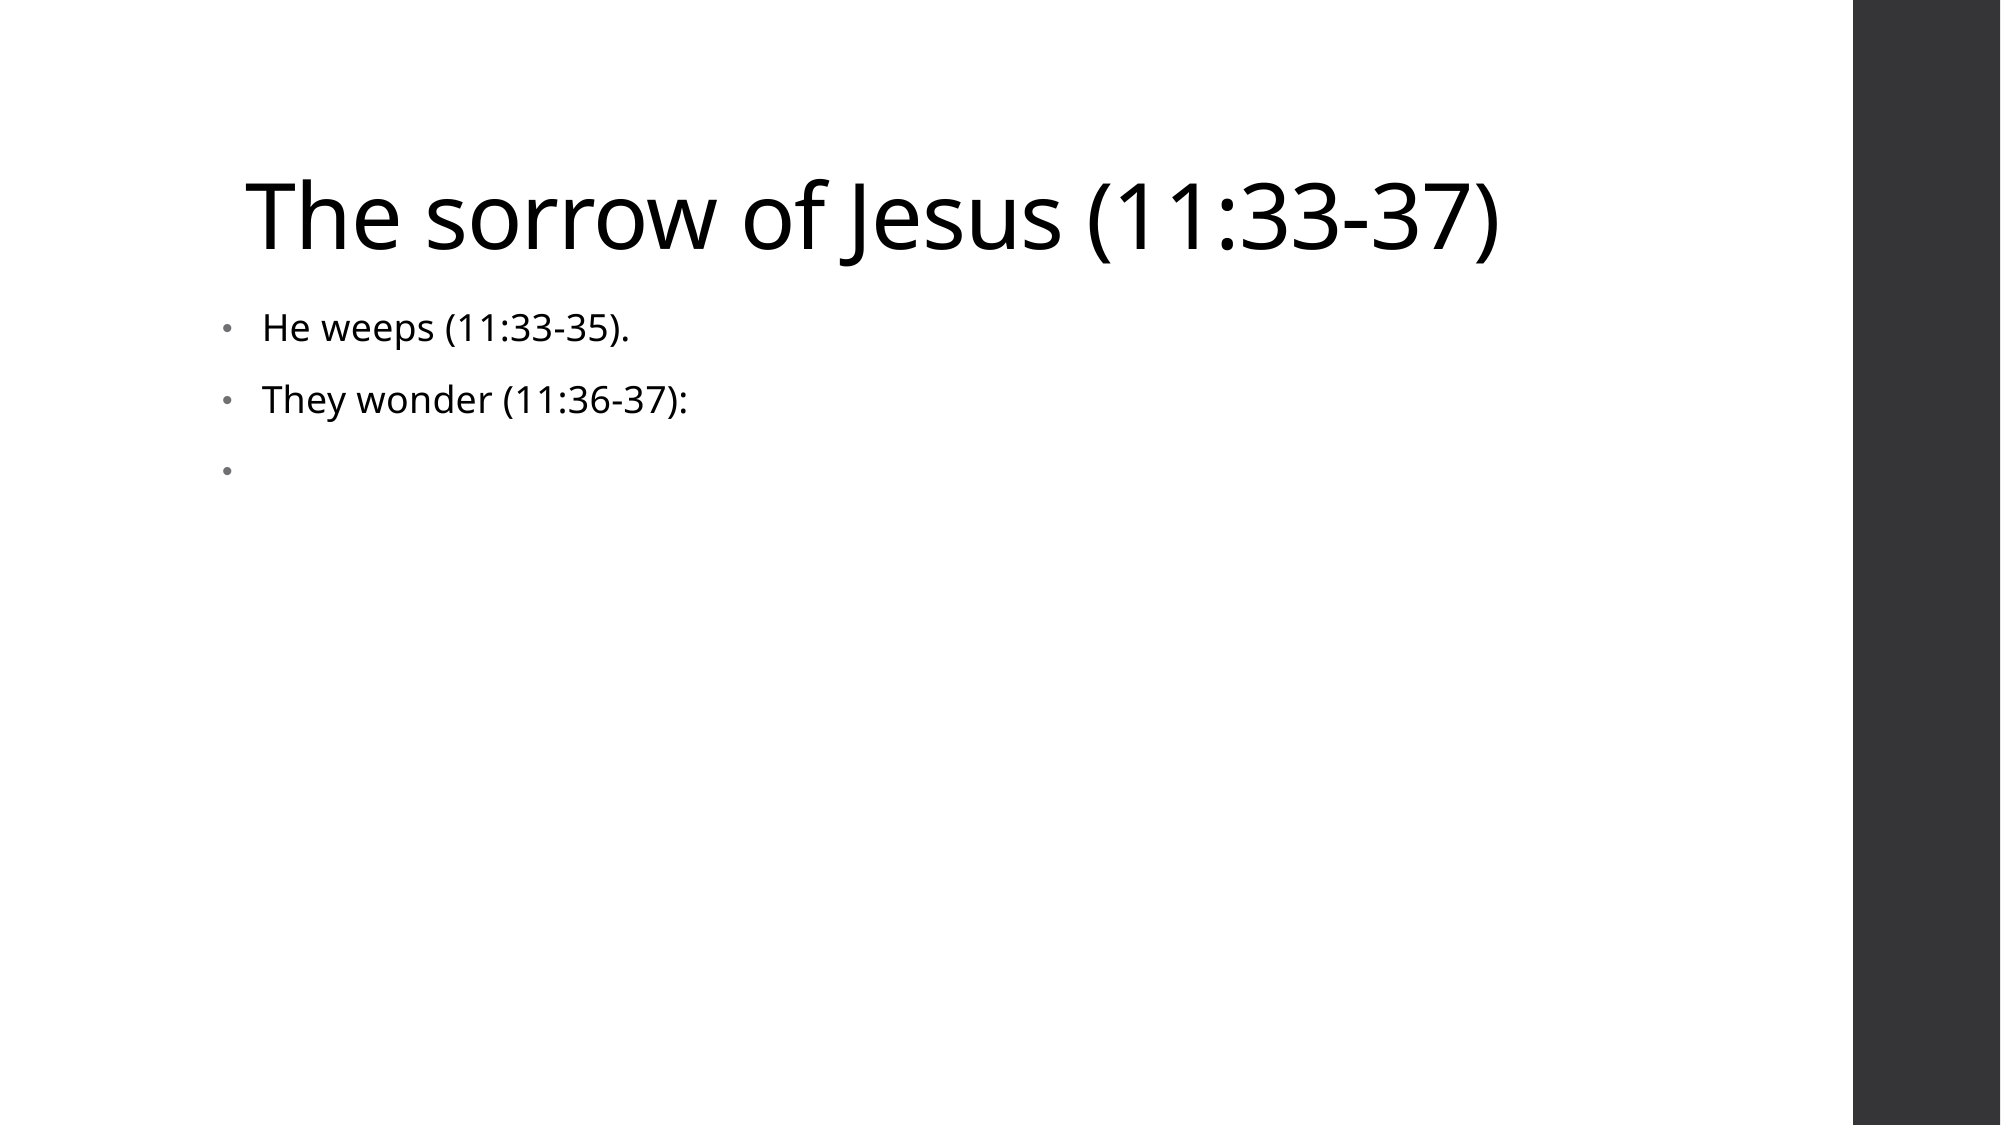

# The sorrow of Jesus (11:33-37)
 He weeps (11:33-35).
 They wonder (11:36-37):